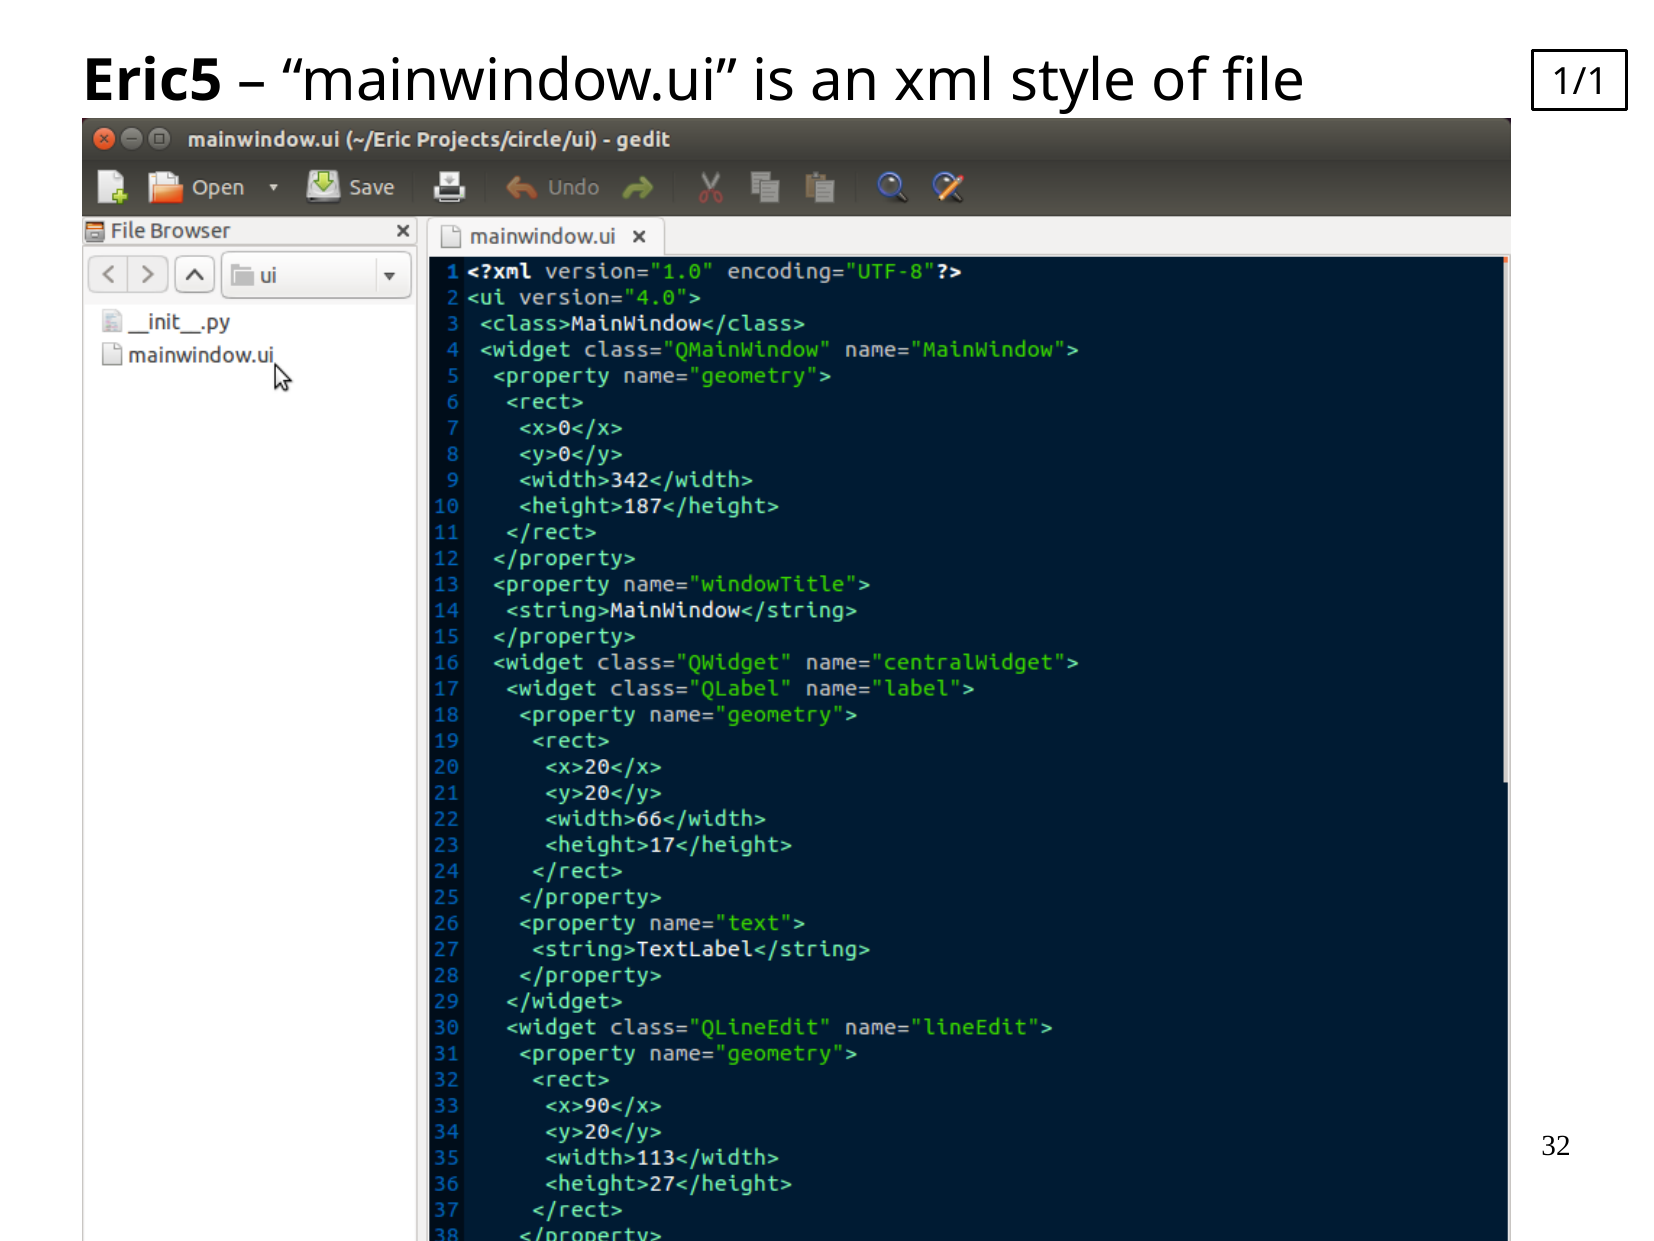

# Eric5 – “mainwindow.ui” is an xml style of file
1/1
32